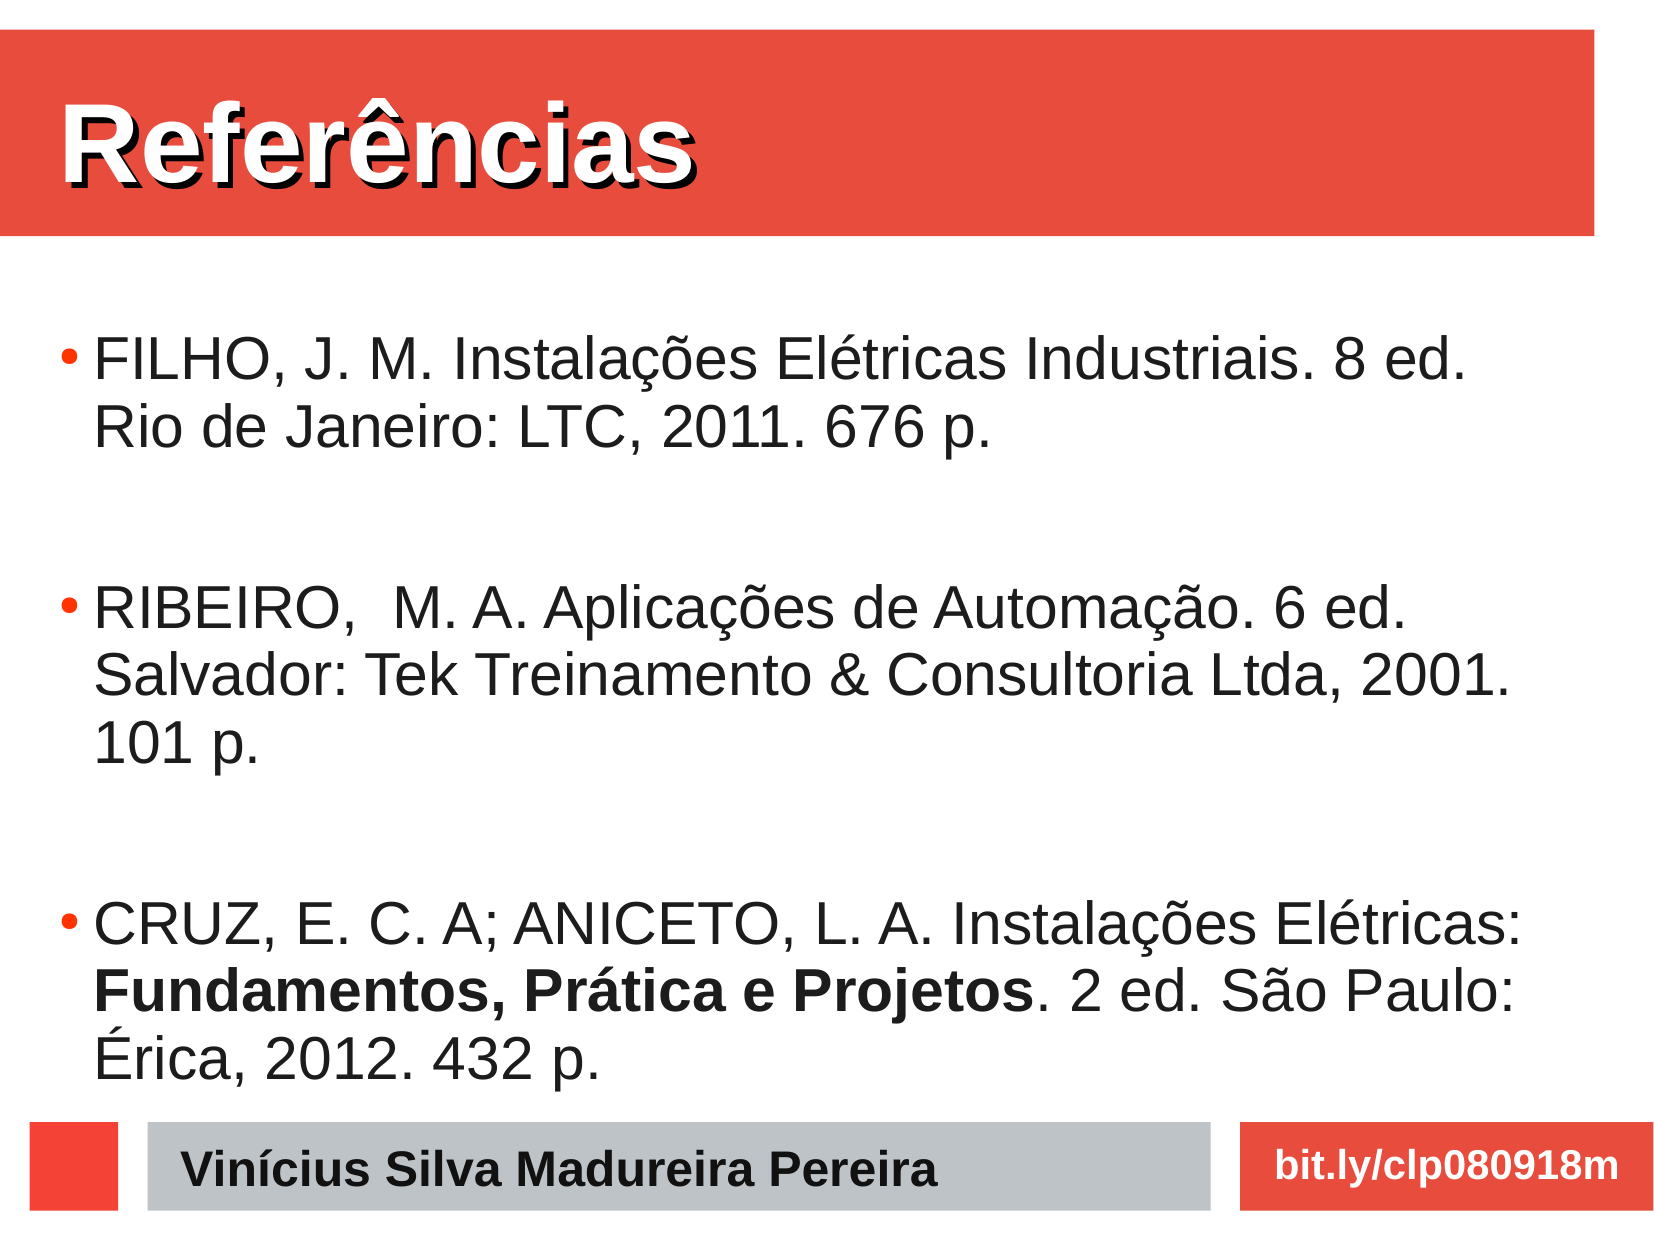

# Referências
FILHO, J. M. Instalações Elétricas Industriais. 8 ed. Rio de Janeiro: LTC, 2011. 676 p.
RIBEIRO, M. A. Aplicações de Automação. 6 ed. Salvador: Tek Treinamento & Consultoria Ltda, 2001. 101 p.
CRUZ, E. C. A; ANICETO, L. A. Instalações Elétricas: Fundamentos, Prática e Projetos. 2 ed. São Paulo: Érica, 2012. 432 p.
Vinícius Silva Madureira Pereira
bit.ly/clp080918m